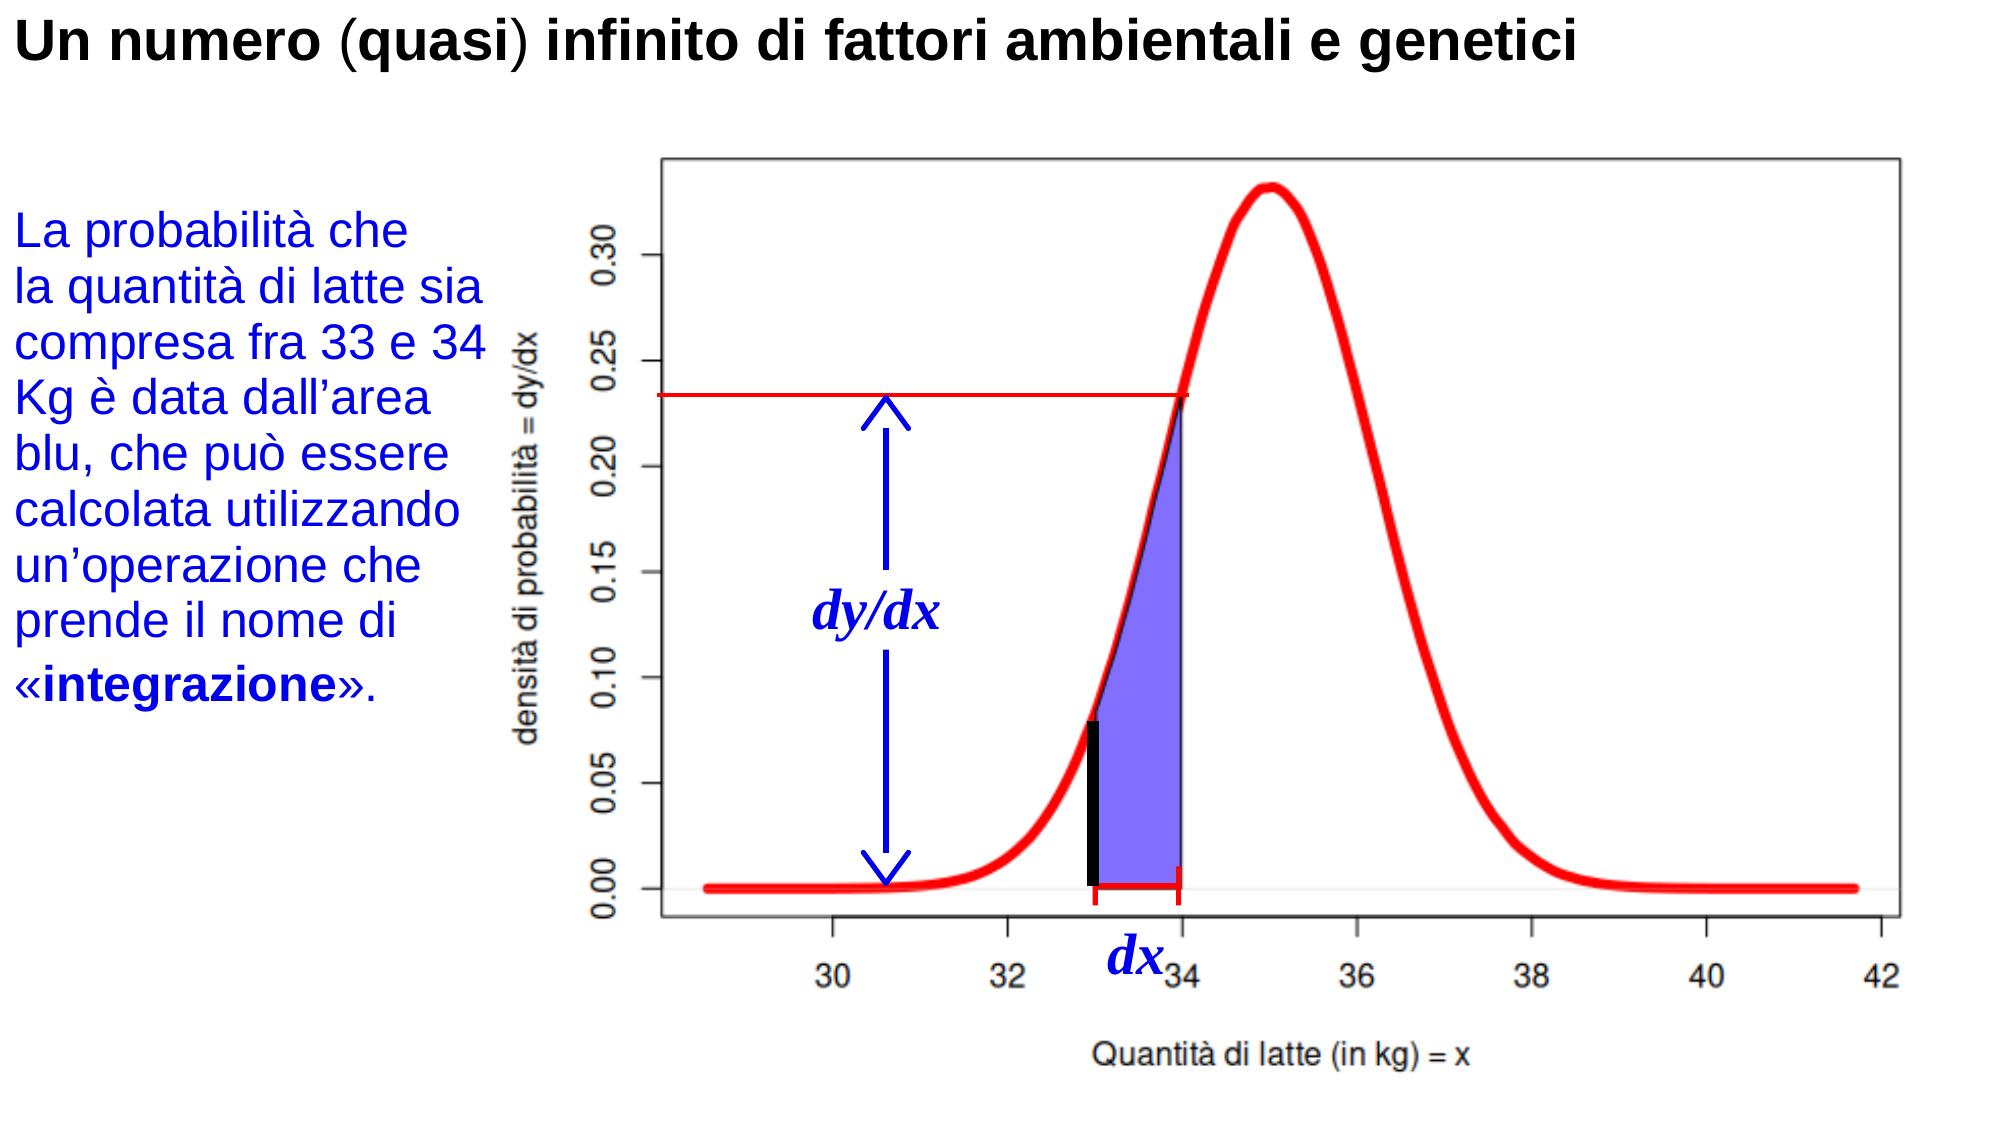

La probabilità che
la quantità di latte sia
compresa fra 33 e 34
Kg è data dall’area
blu, che può essere
calcolata utilizzando
un’operazione che
prende il nome di
«integrazione».
Un numero (quasi) infinito di fattori ambientali e genetici
dy/dx
dx